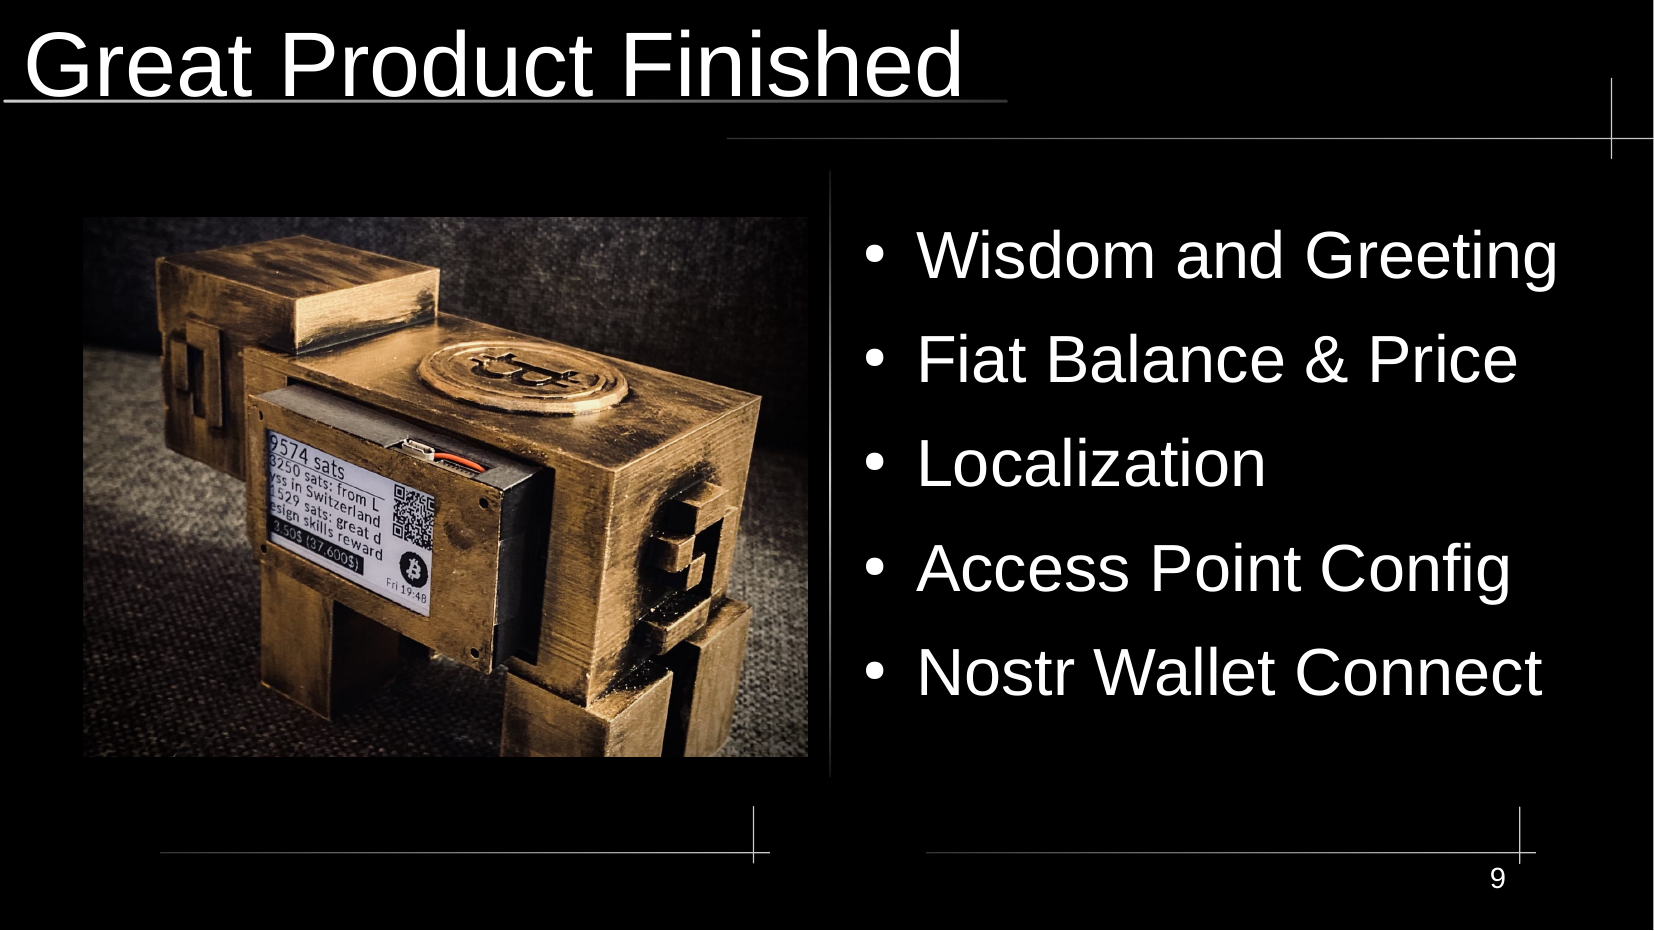

# Great Product Finished
Wisdom and Greeting
Fiat Balance & Price
Localization
Access Point Config
Nostr Wallet Connect
9